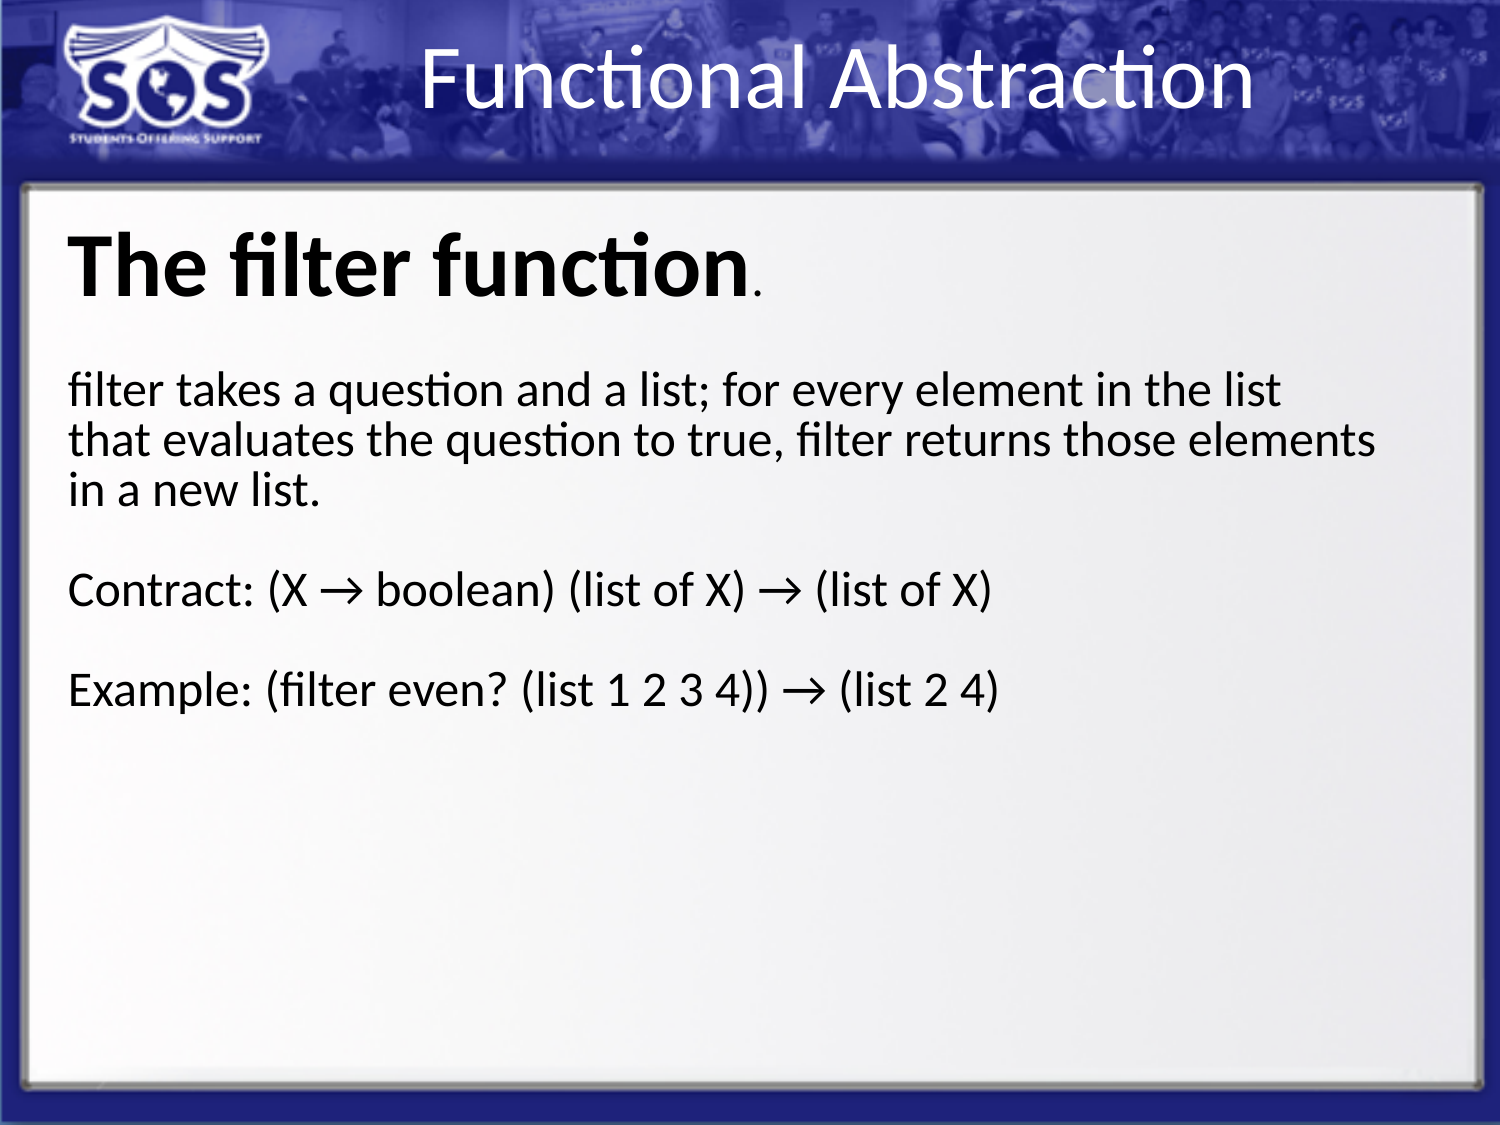

Functional Abstraction
The filter function.
filter takes a question and a list; for every element in the list
that evaluates the question to true, filter returns those elements in a new list.
Contract: (X → boolean) (list of X) → (list of X)
Example: (filter even? (list 1 2 3 4)) → (list 2 4)